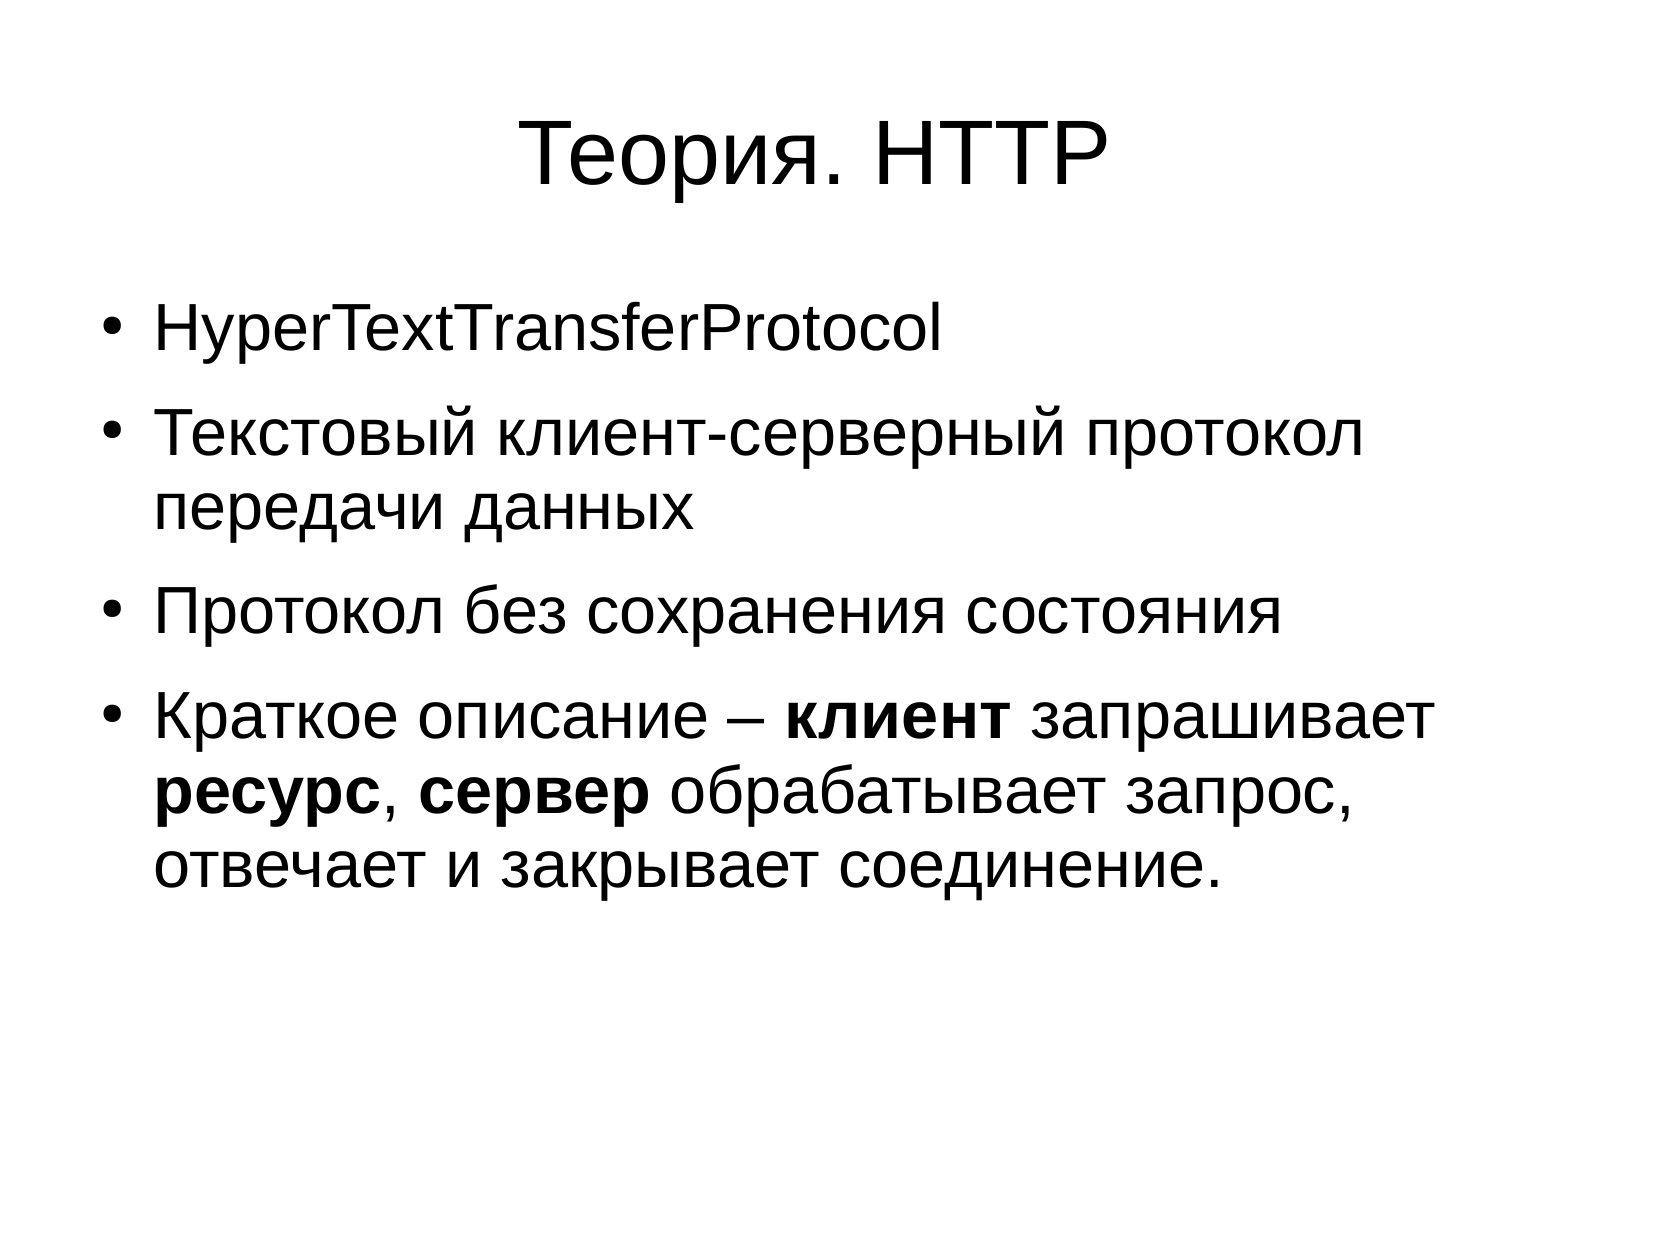

# Теория. HTTP
HyperTextTransferProtocol
Текстовый клиент-серверный протокол передачи данных
Протокол без сохранения состояния
Краткое описание – клиент запрашивает ресурс, сервер обрабатывает запрос, отвечает и закрывает соединение.